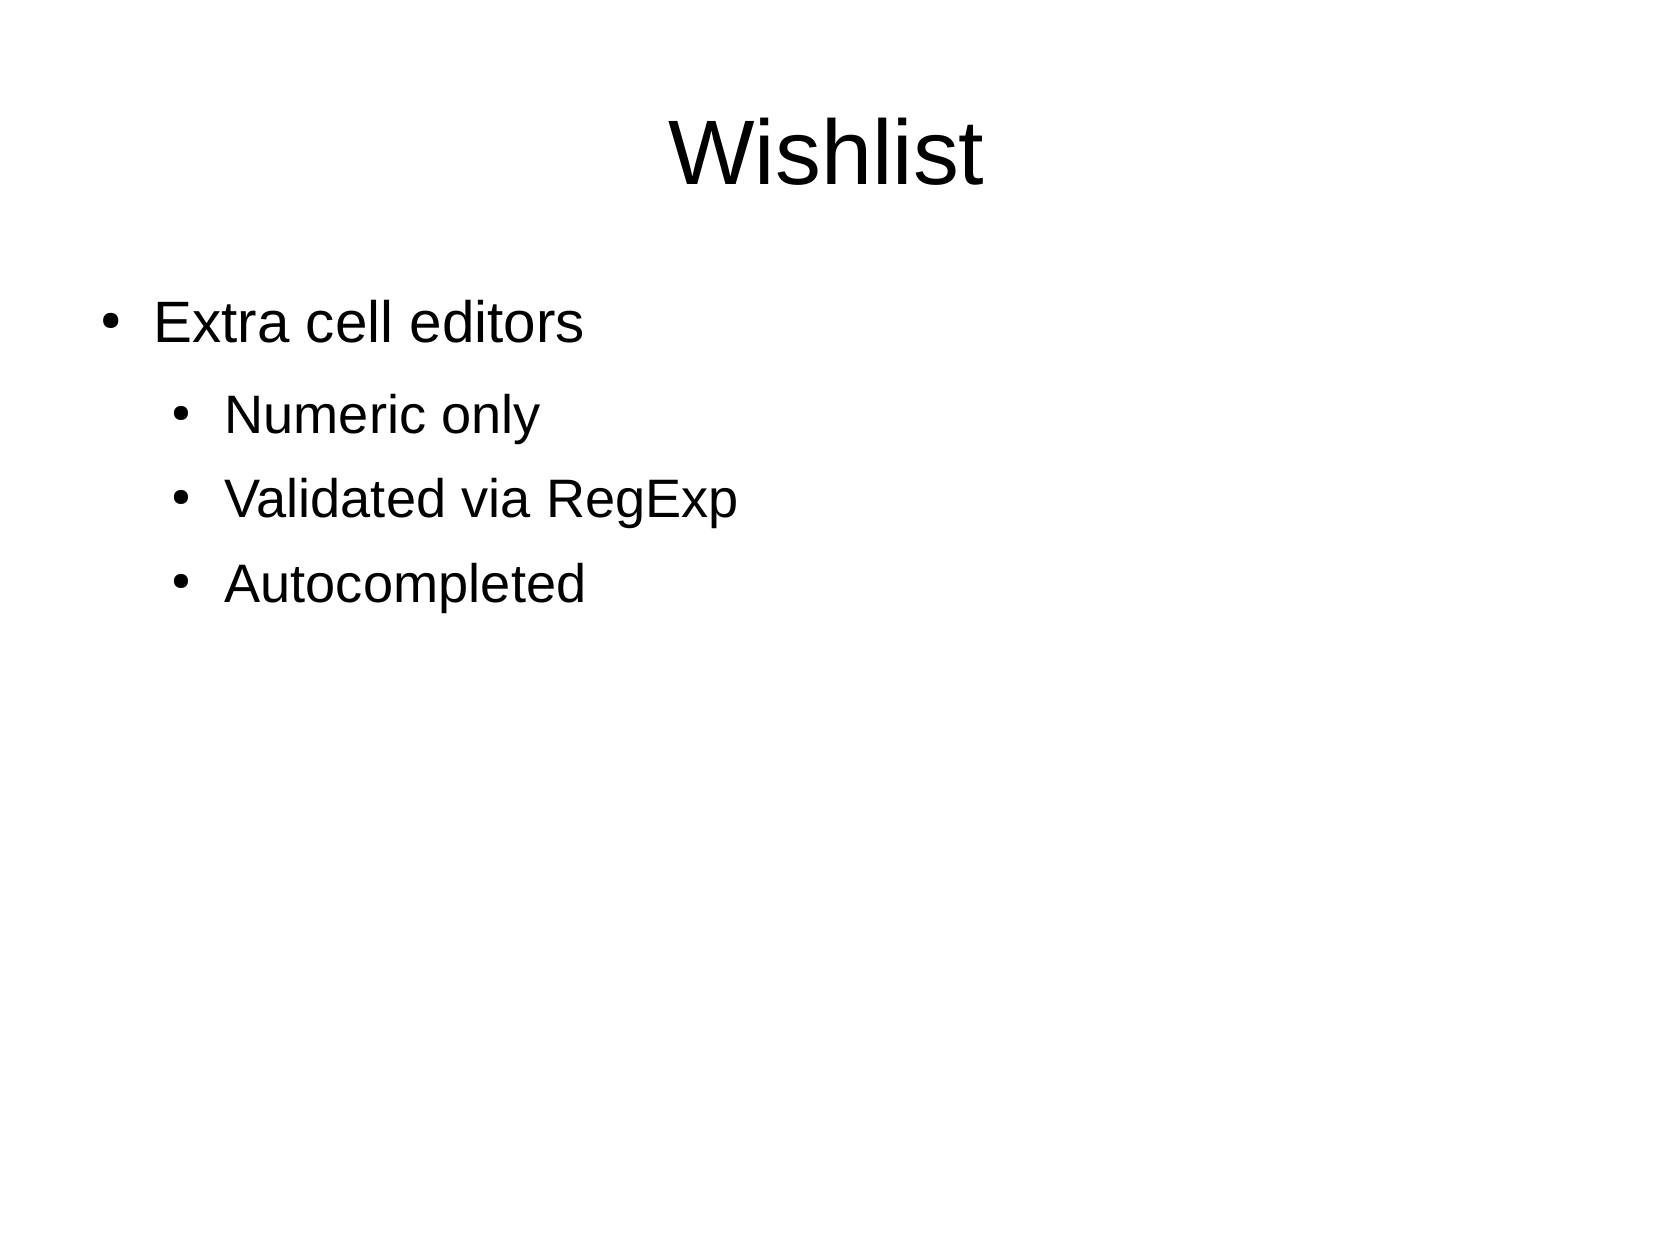

# Wishlist
Extra cell editors
Numeric only
Validated via RegExp
Autocompleted